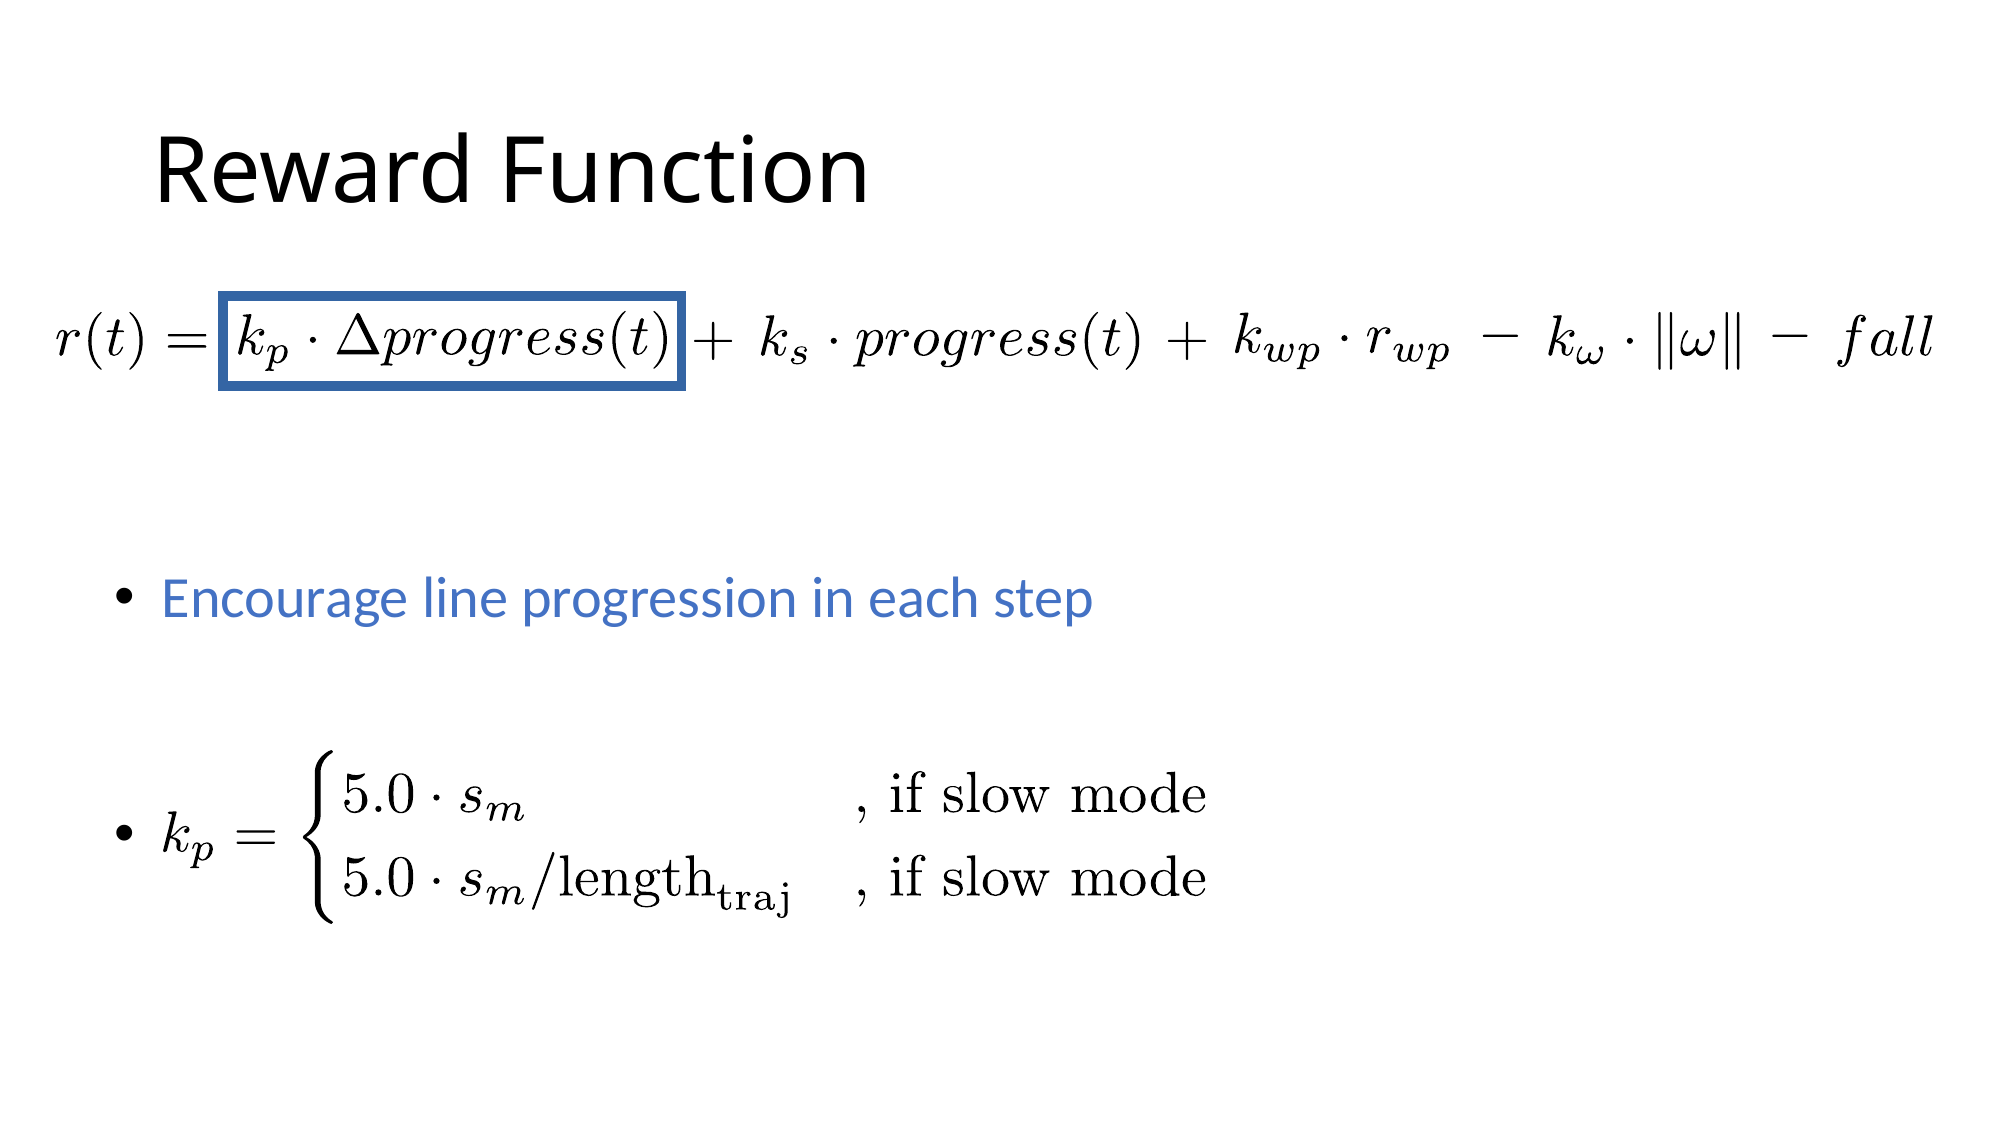

# Reward Function
Encourage line progression in each step